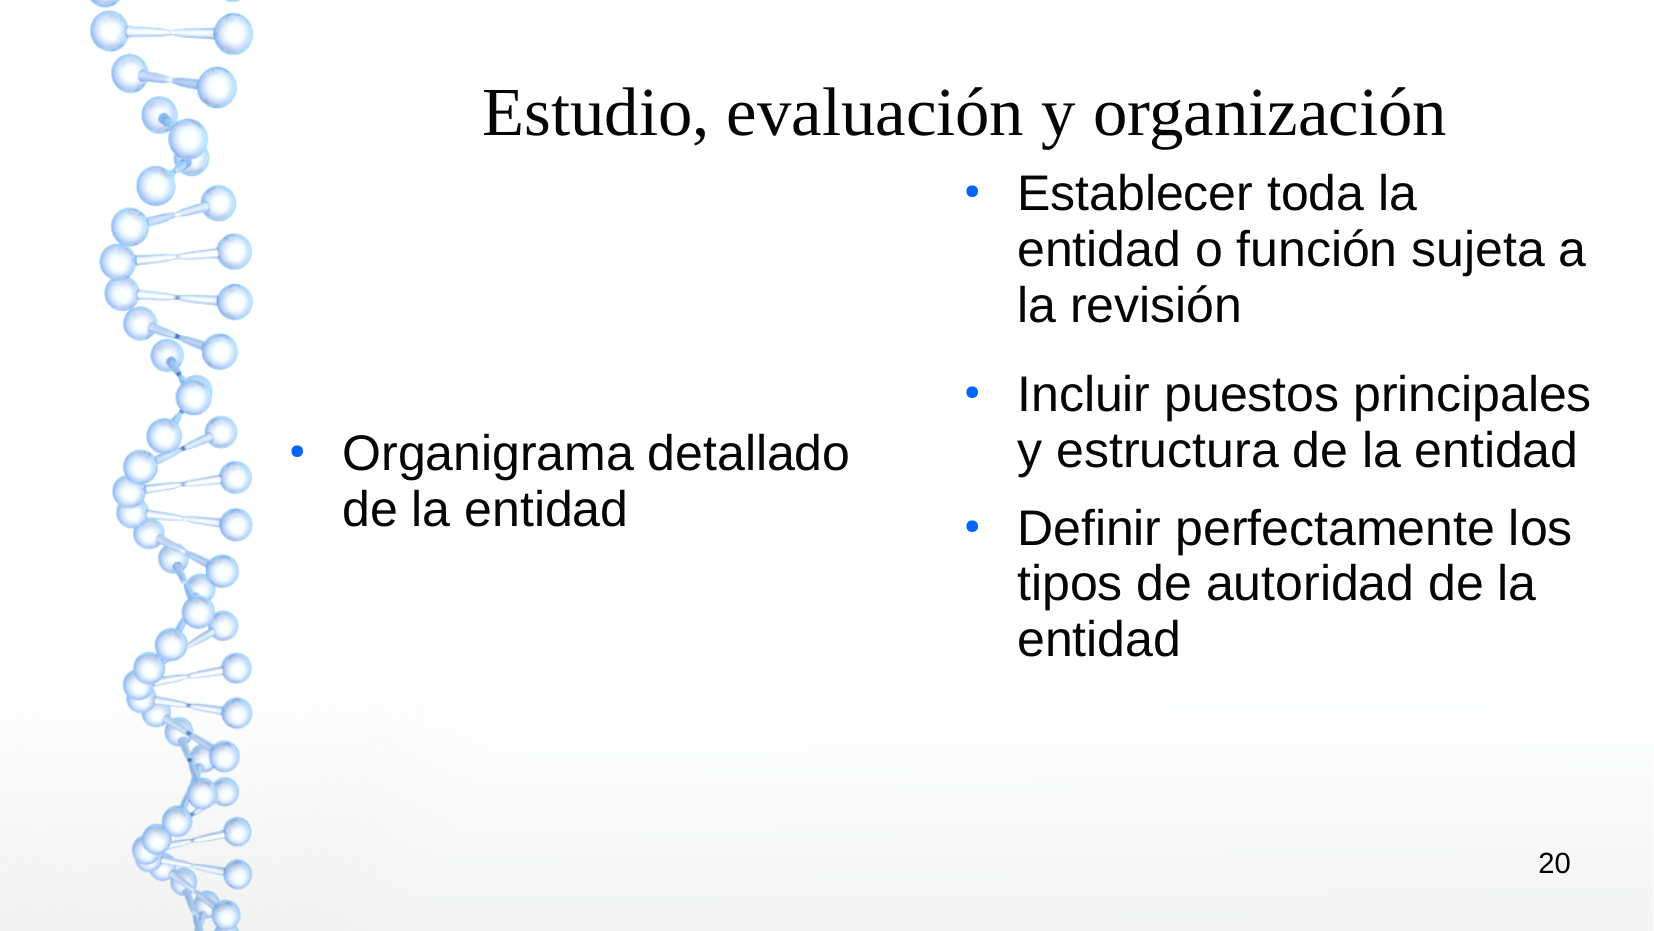

# Estudio, evaluación y organización
Establecer toda la entidad o función sujeta a la revisión
Incluir puestos principales y estructura de la entidad
Definir perfectamente los tipos de autoridad de la entidad
Organigrama detallado de la entidad
20